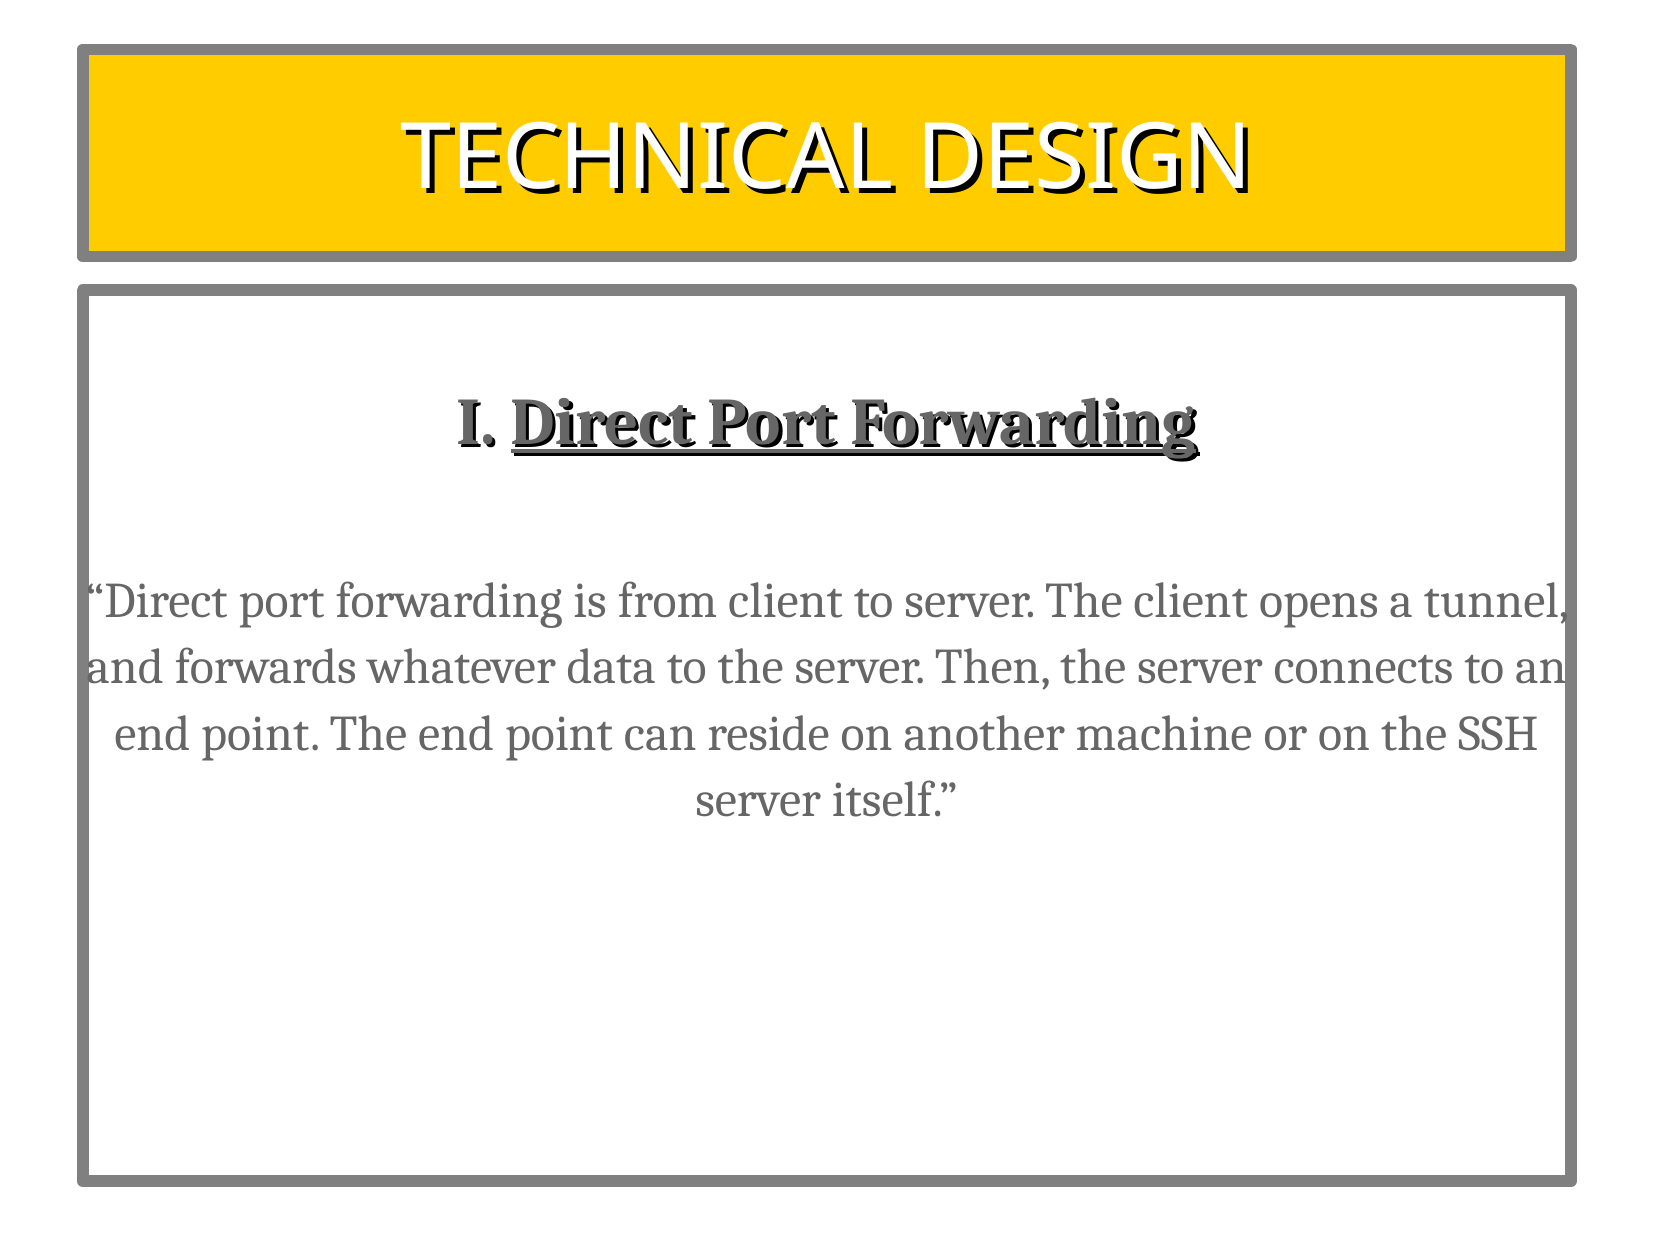

# TECHNICAL DESIGN
I. Direct Port Forwarding
“Direct port forwarding is from client to server. The client opens a tunnel, and forwards whatever data to the server. Then, the server connects to an end point. The end point can reside on another machine or on the SSH server itself.”